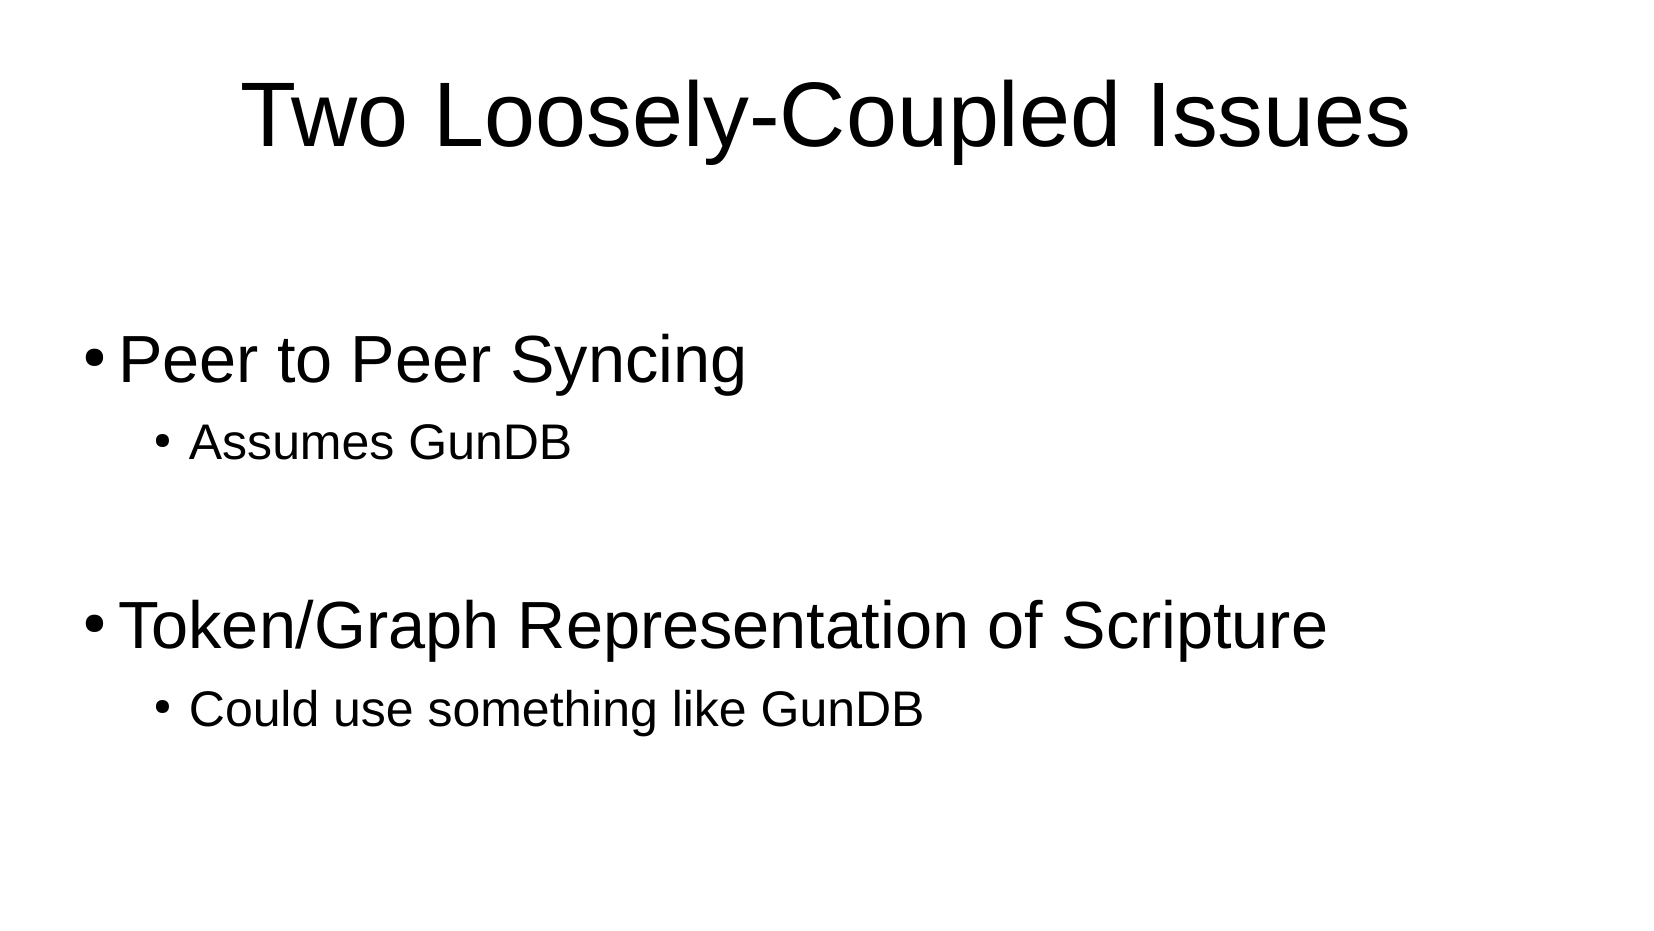

# Two Loosely-Coupled Issues
Peer to Peer Syncing
Assumes GunDB
Token/Graph Representation of Scripture
Could use something like GunDB